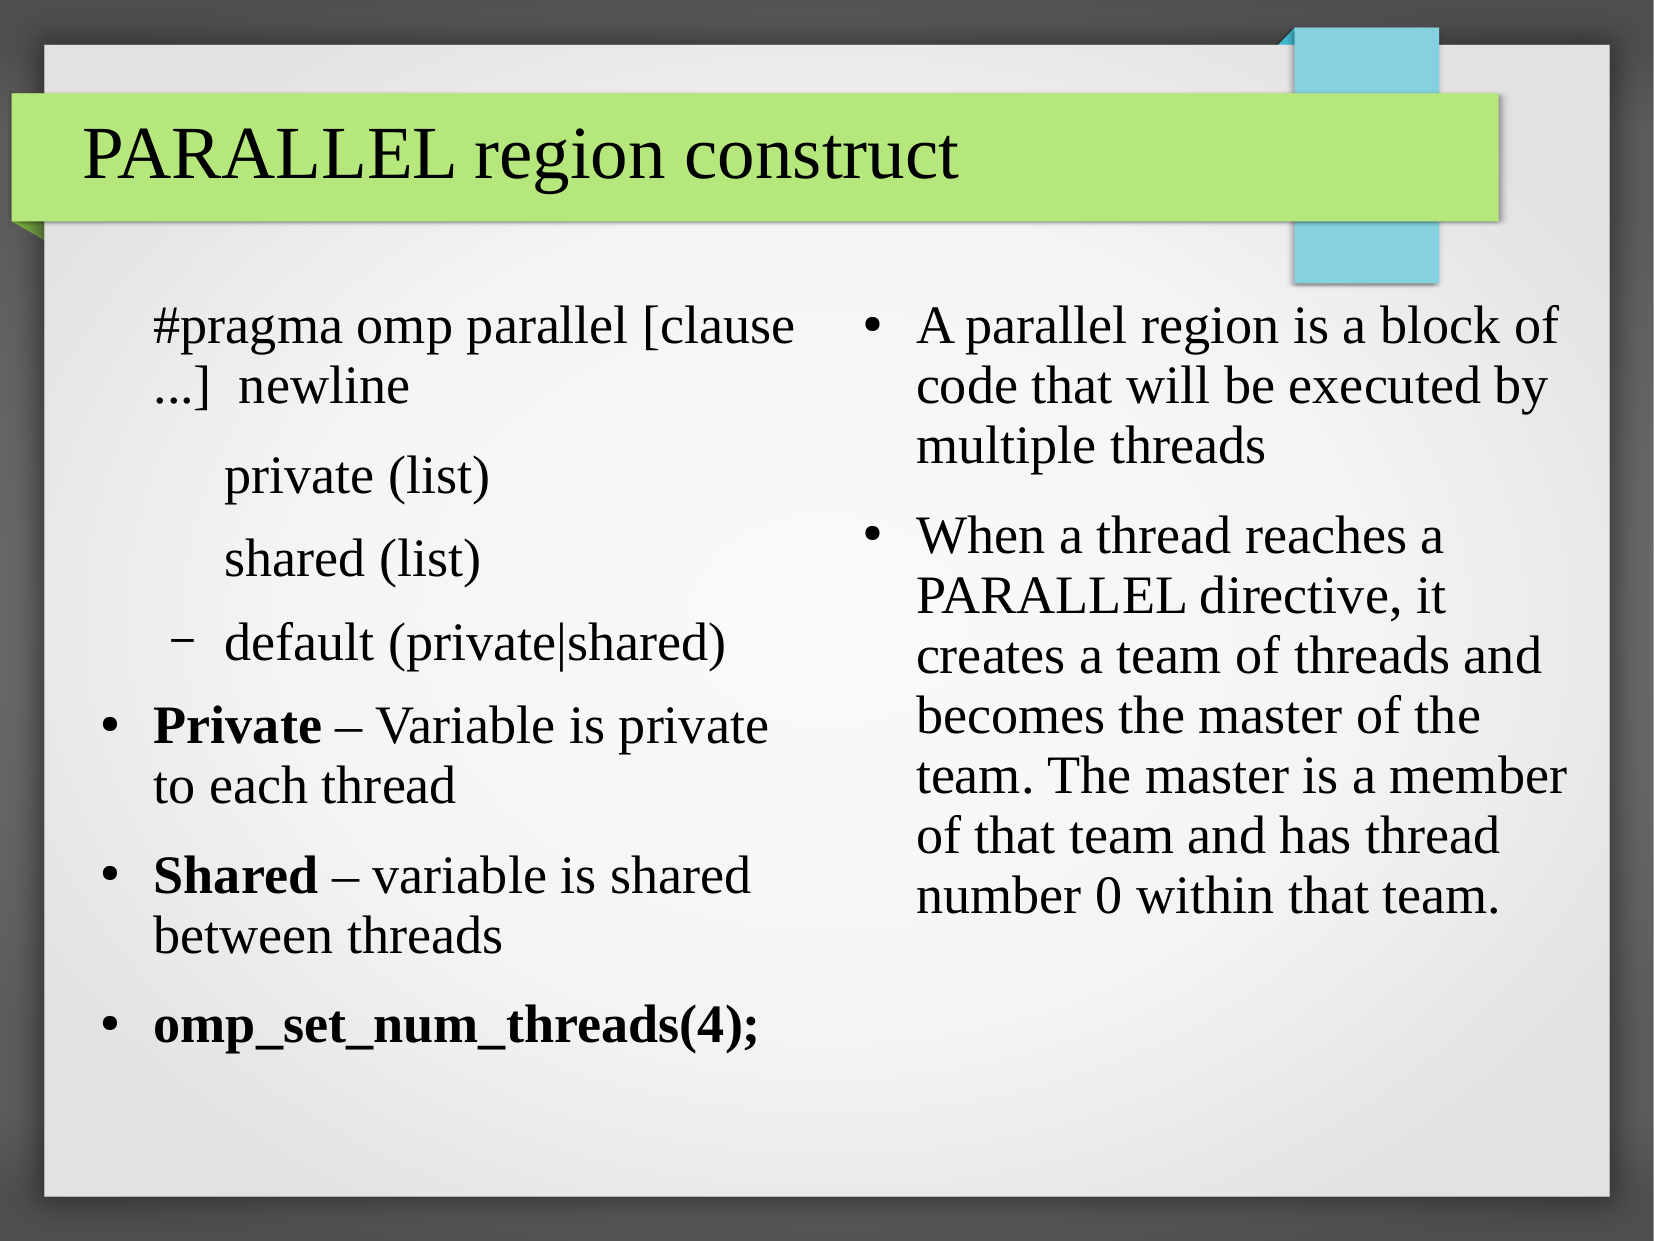

# PARALLEL region construct
#pragma omp parallel [clause ...] newline
private (list)
shared (list)
default (private|shared)
Private – Variable is private to each thread
Shared – variable is shared between threads
omp_set_num_threads(4);
A parallel region is a block of code that will be executed by multiple threads
When a thread reaches a PARALLEL directive, it creates a team of threads and becomes the master of the team. The master is a member of that team and has thread number 0 within that team.